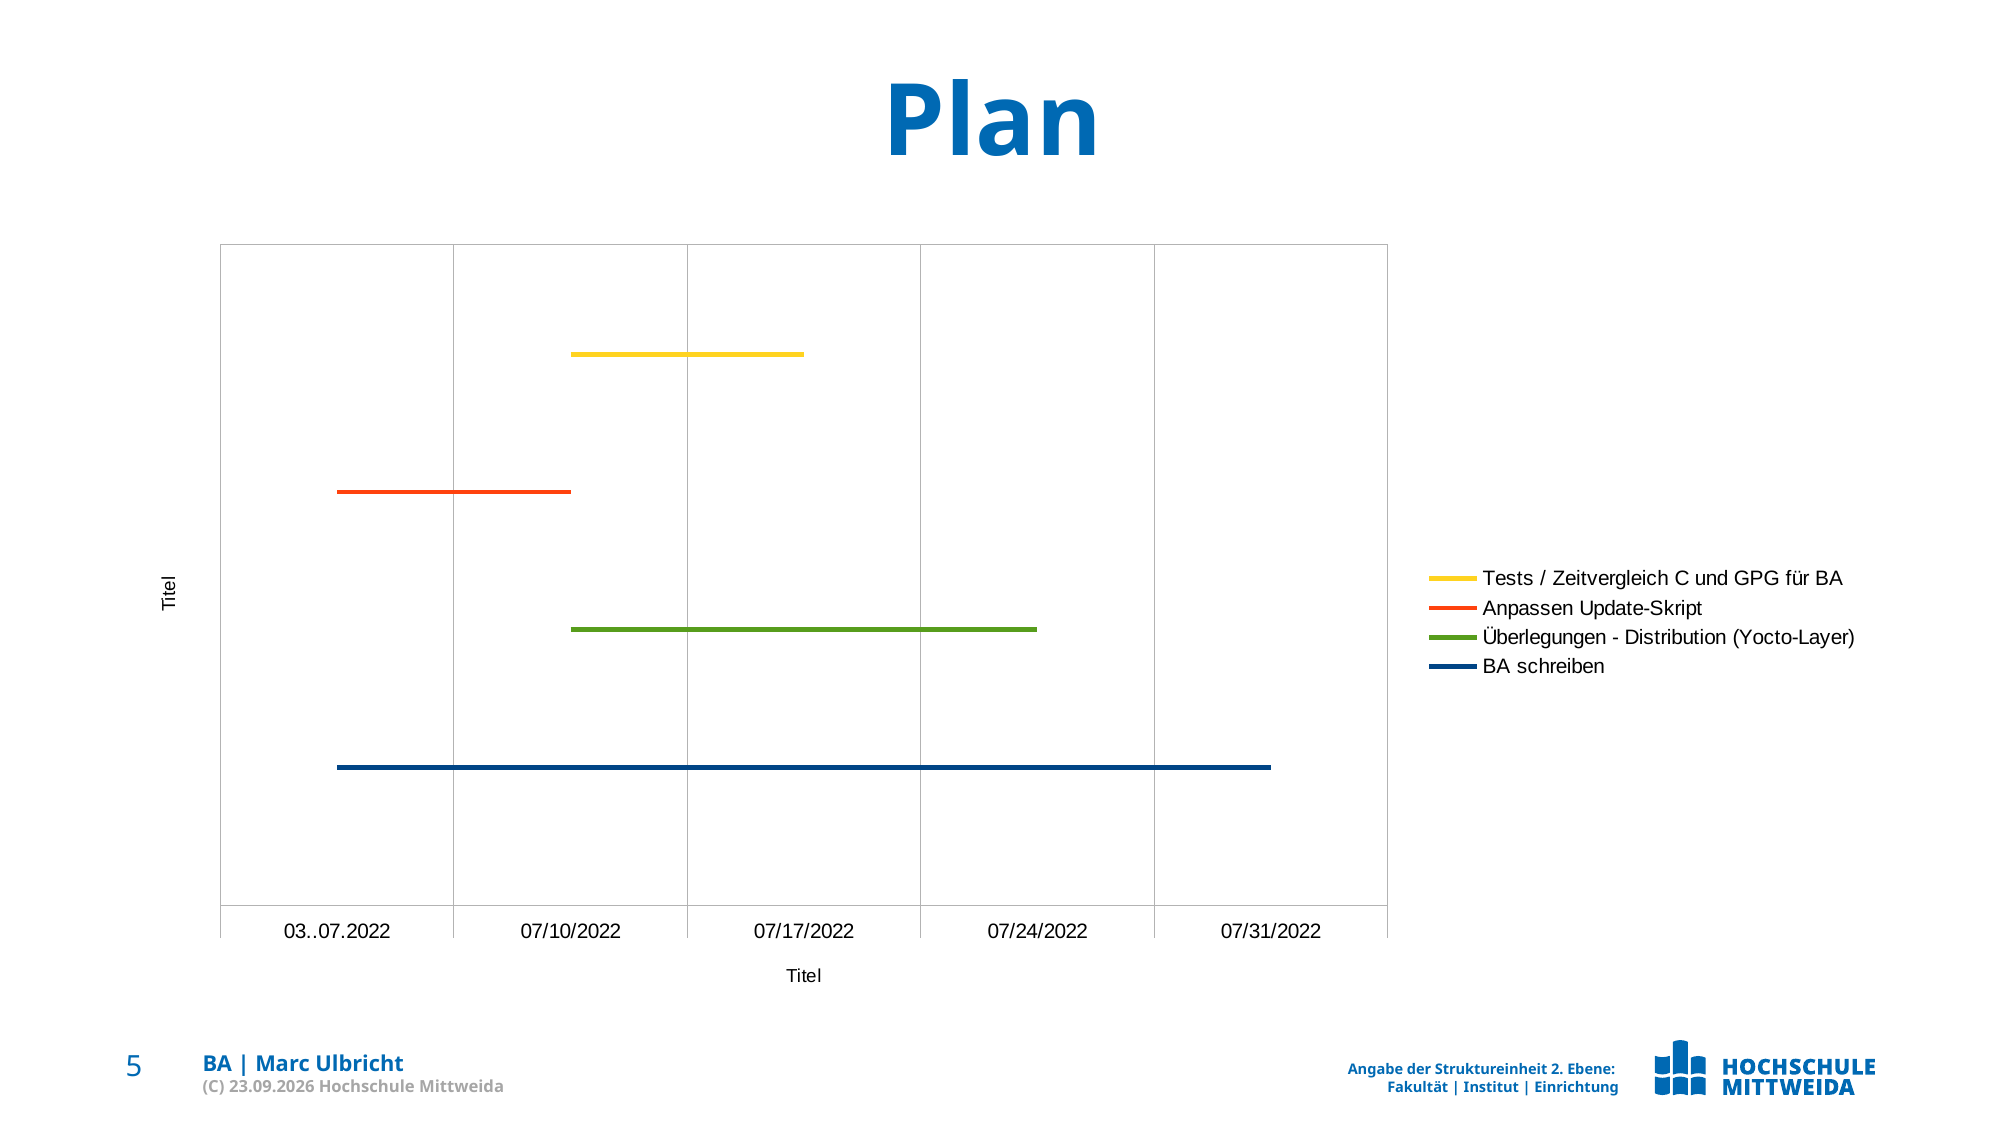

# Plan
### Chart
| Category | Tests / Zeitvergleich C und GPG für BA | Anpassen Update-Skript | Überlegungen - Distribution (Yocto-Layer) | BA schreiben |
|---|---|---|---|---|
| 03..07.2022 | None | 7.5 | None | 2.5 |
| 44752 | 10.0 | 7.5 | 5.0 | 2.5 |
| 44759 | 10.0 | None | 5.0 | 2.5 |
| 44766 | None | None | 5.0 | 2.5 |
| 44773 | None | None | None | 2.5 |